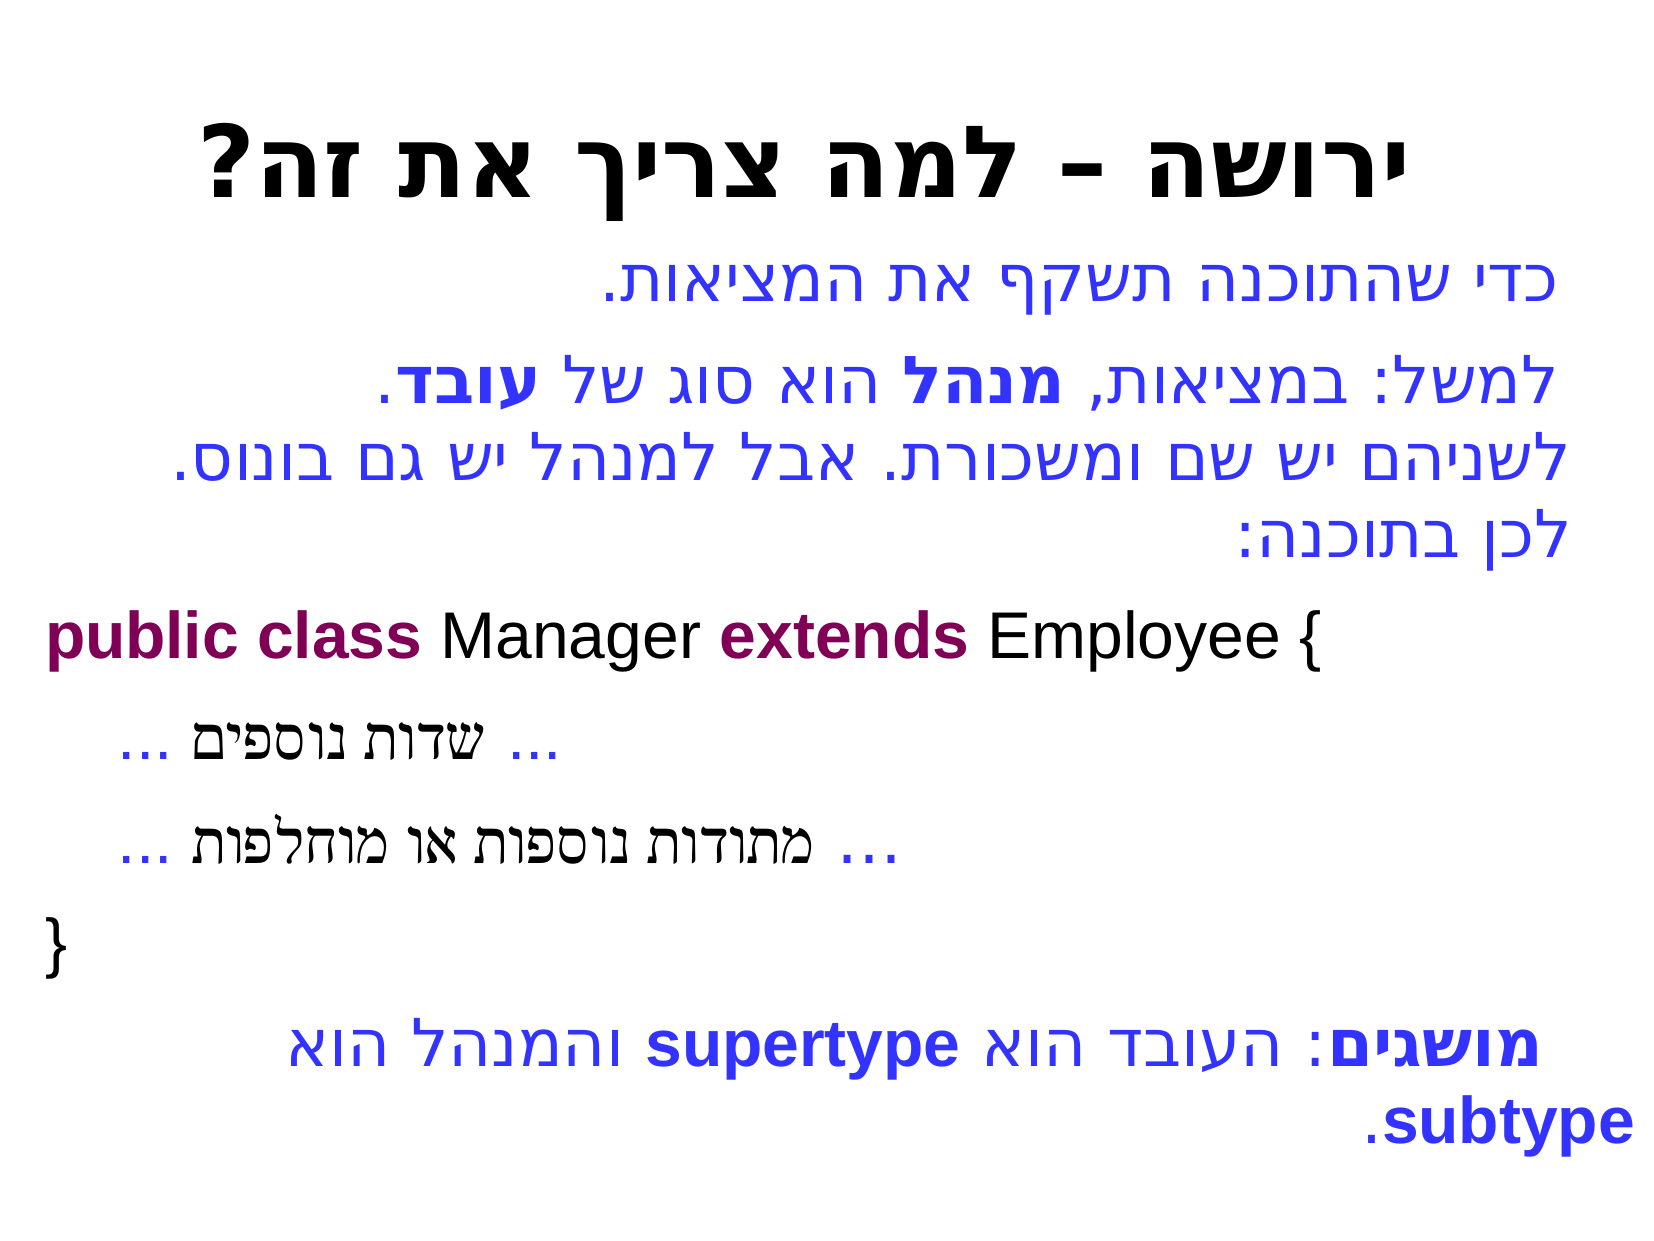

ירושה – למה צריך את זה?
# כדי שהתוכנה תשקף את המציאות.
למשל: במציאות, מנהל הוא סוג של עובד.
לשניהם יש שם ומשכורת. אבל למנהל יש גם בונוס.
לכן בתוכנה:
public class Manager extends Employee {
 ... שדות נוספים ...
 ... מתודות נוספות או מוחלפות …
}
 מושגים: העובד הוא supertype והמנהל הוא subtype.